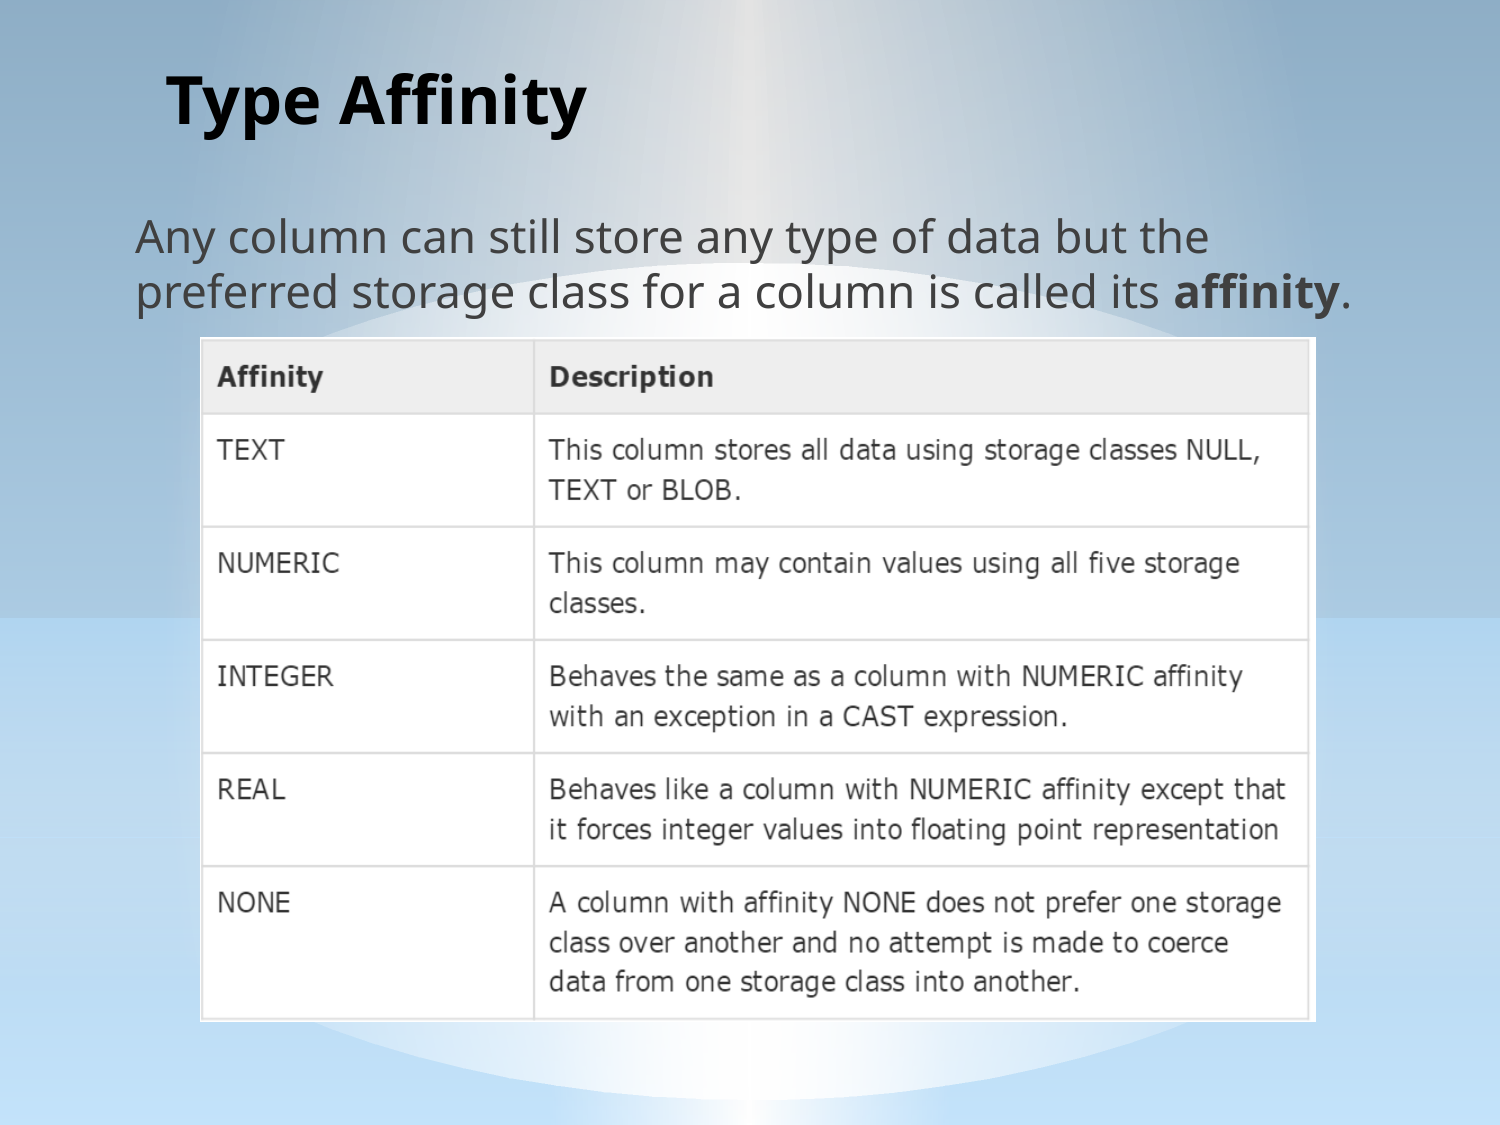

# Type Affinity
Any column can still store any type of data but the preferred storage class for a column is called its affinity.